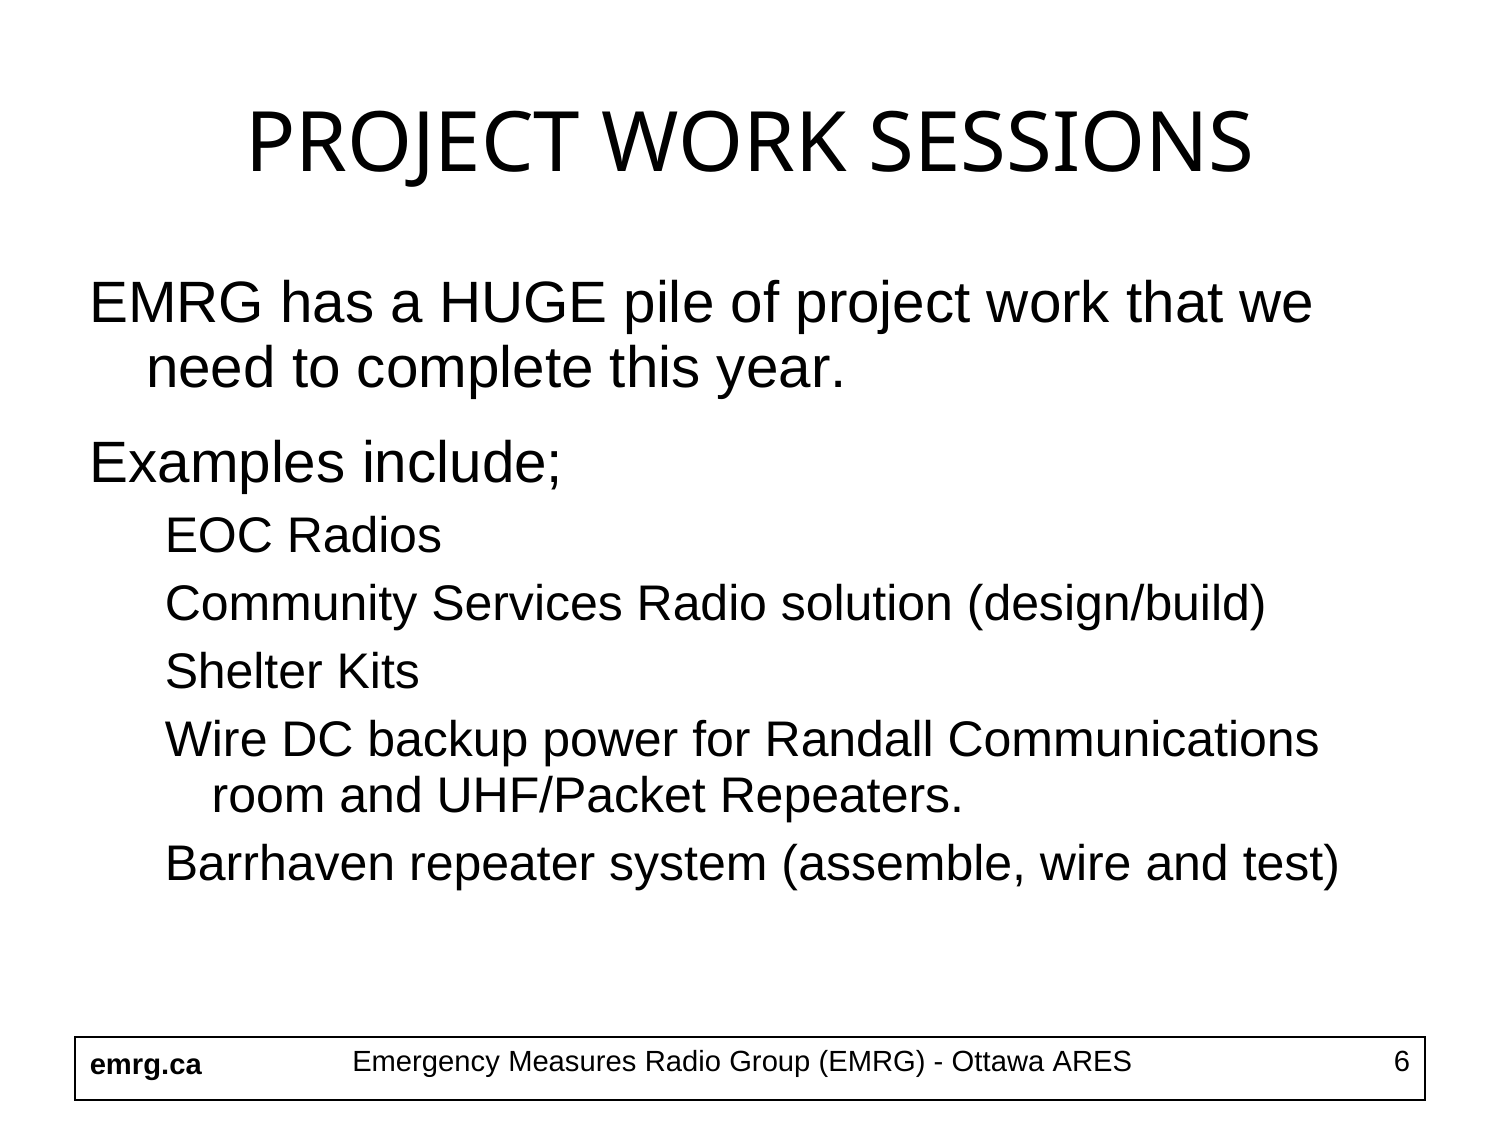

# PROJECT WORK SESSIONS
EMRG has a HUGE pile of project work that we need to complete this year.
Examples include;
EOC Radios
Community Services Radio solution (design/build)
Shelter Kits
Wire DC backup power for Randall Communications room and UHF/Packet Repeaters.
Barrhaven repeater system (assemble, wire and test)
Emergency Measures Radio Group (EMRG) - Ottawa ARES
6